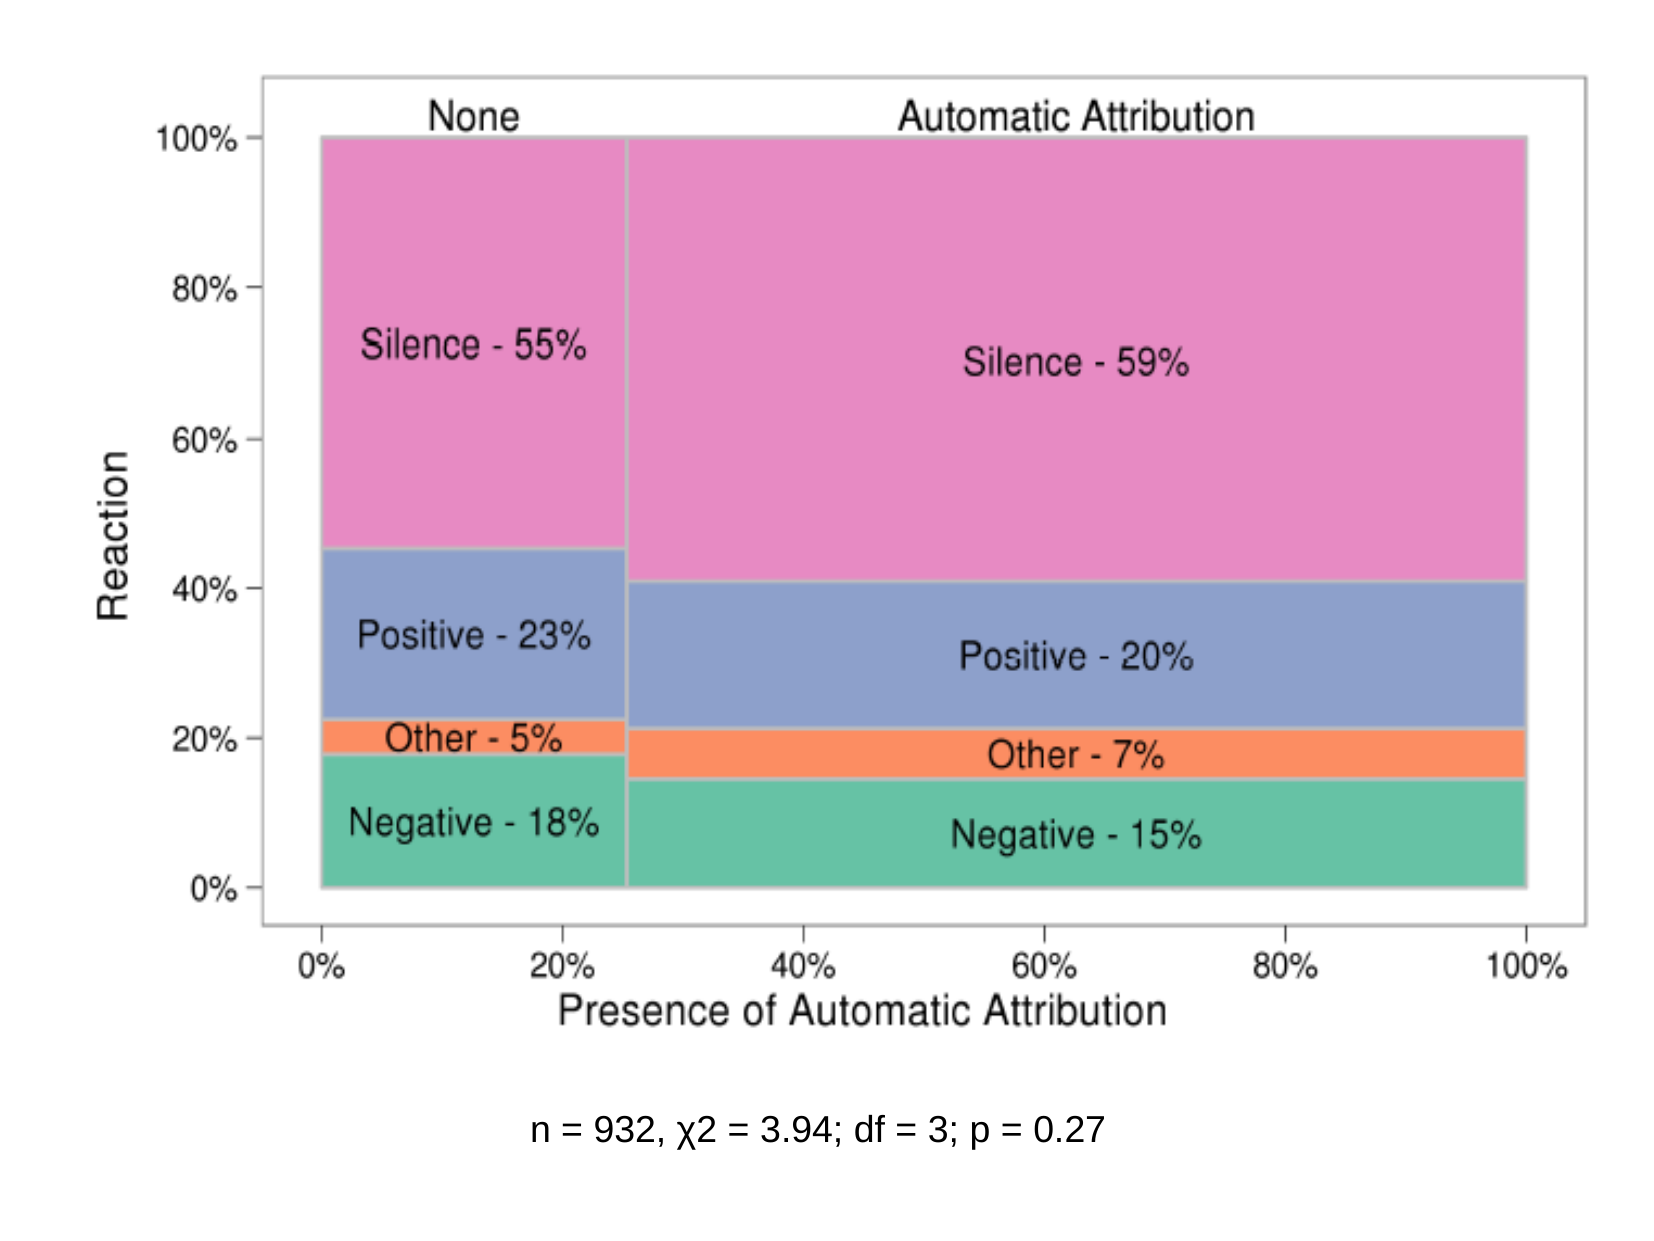

#
n = 932, χ2 = 3.94; df = 3; p = 0.27